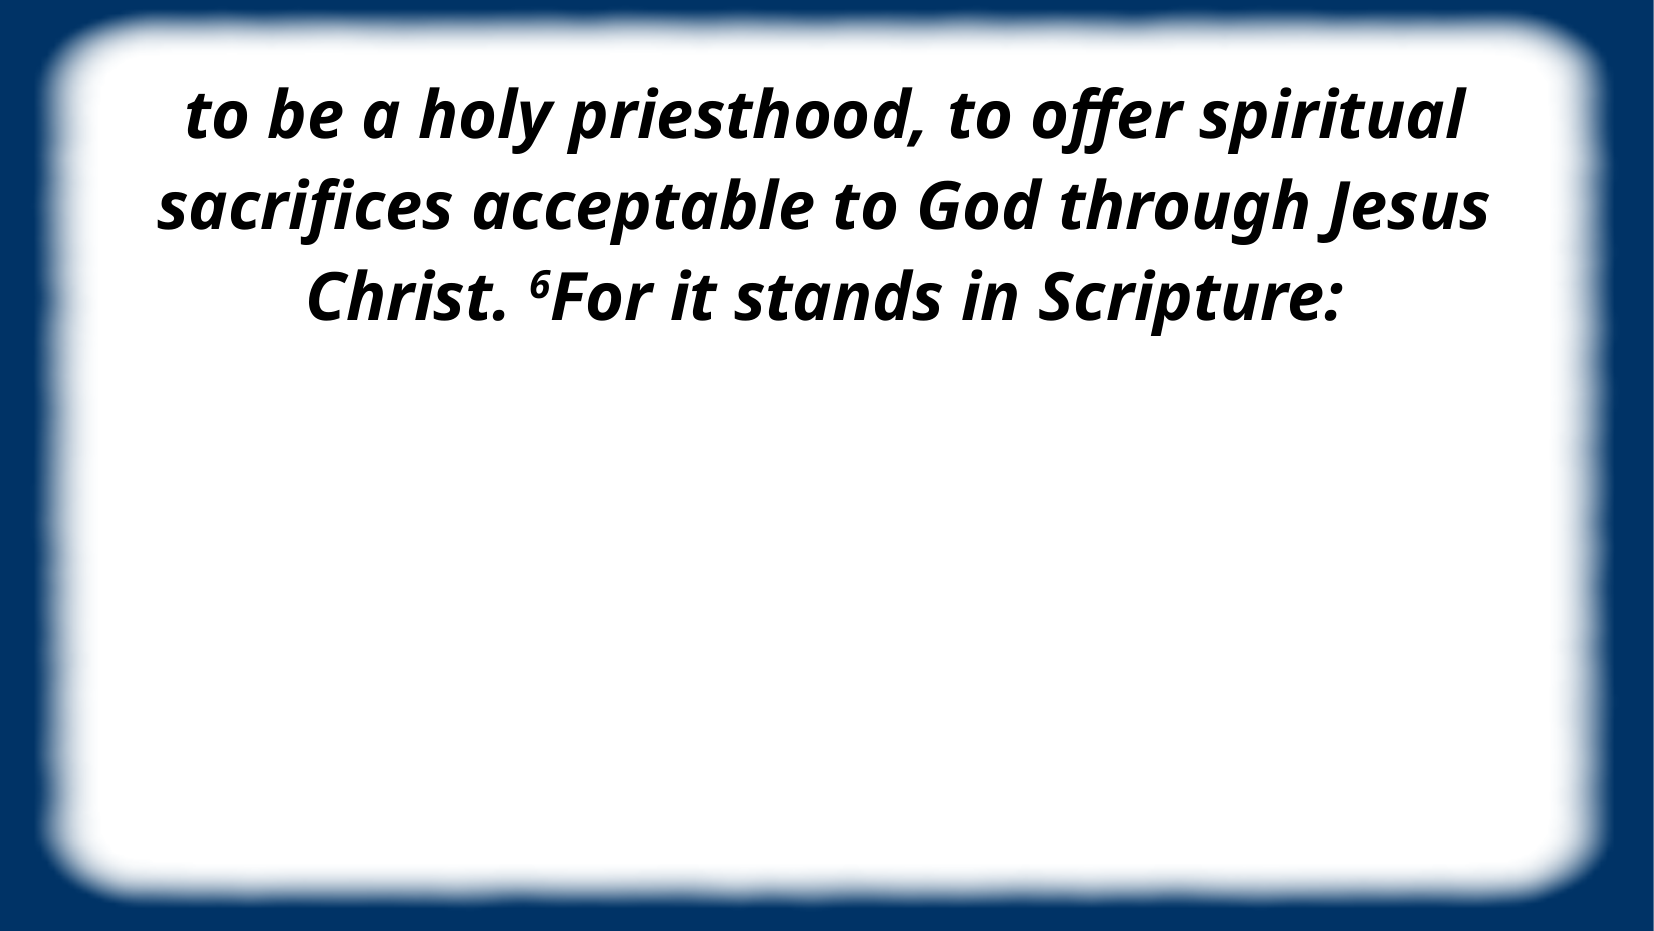

to be a holy priesthood, to offer spiritual sacrifices acceptable to God through Jesus Christ. 6For it stands in Scripture: